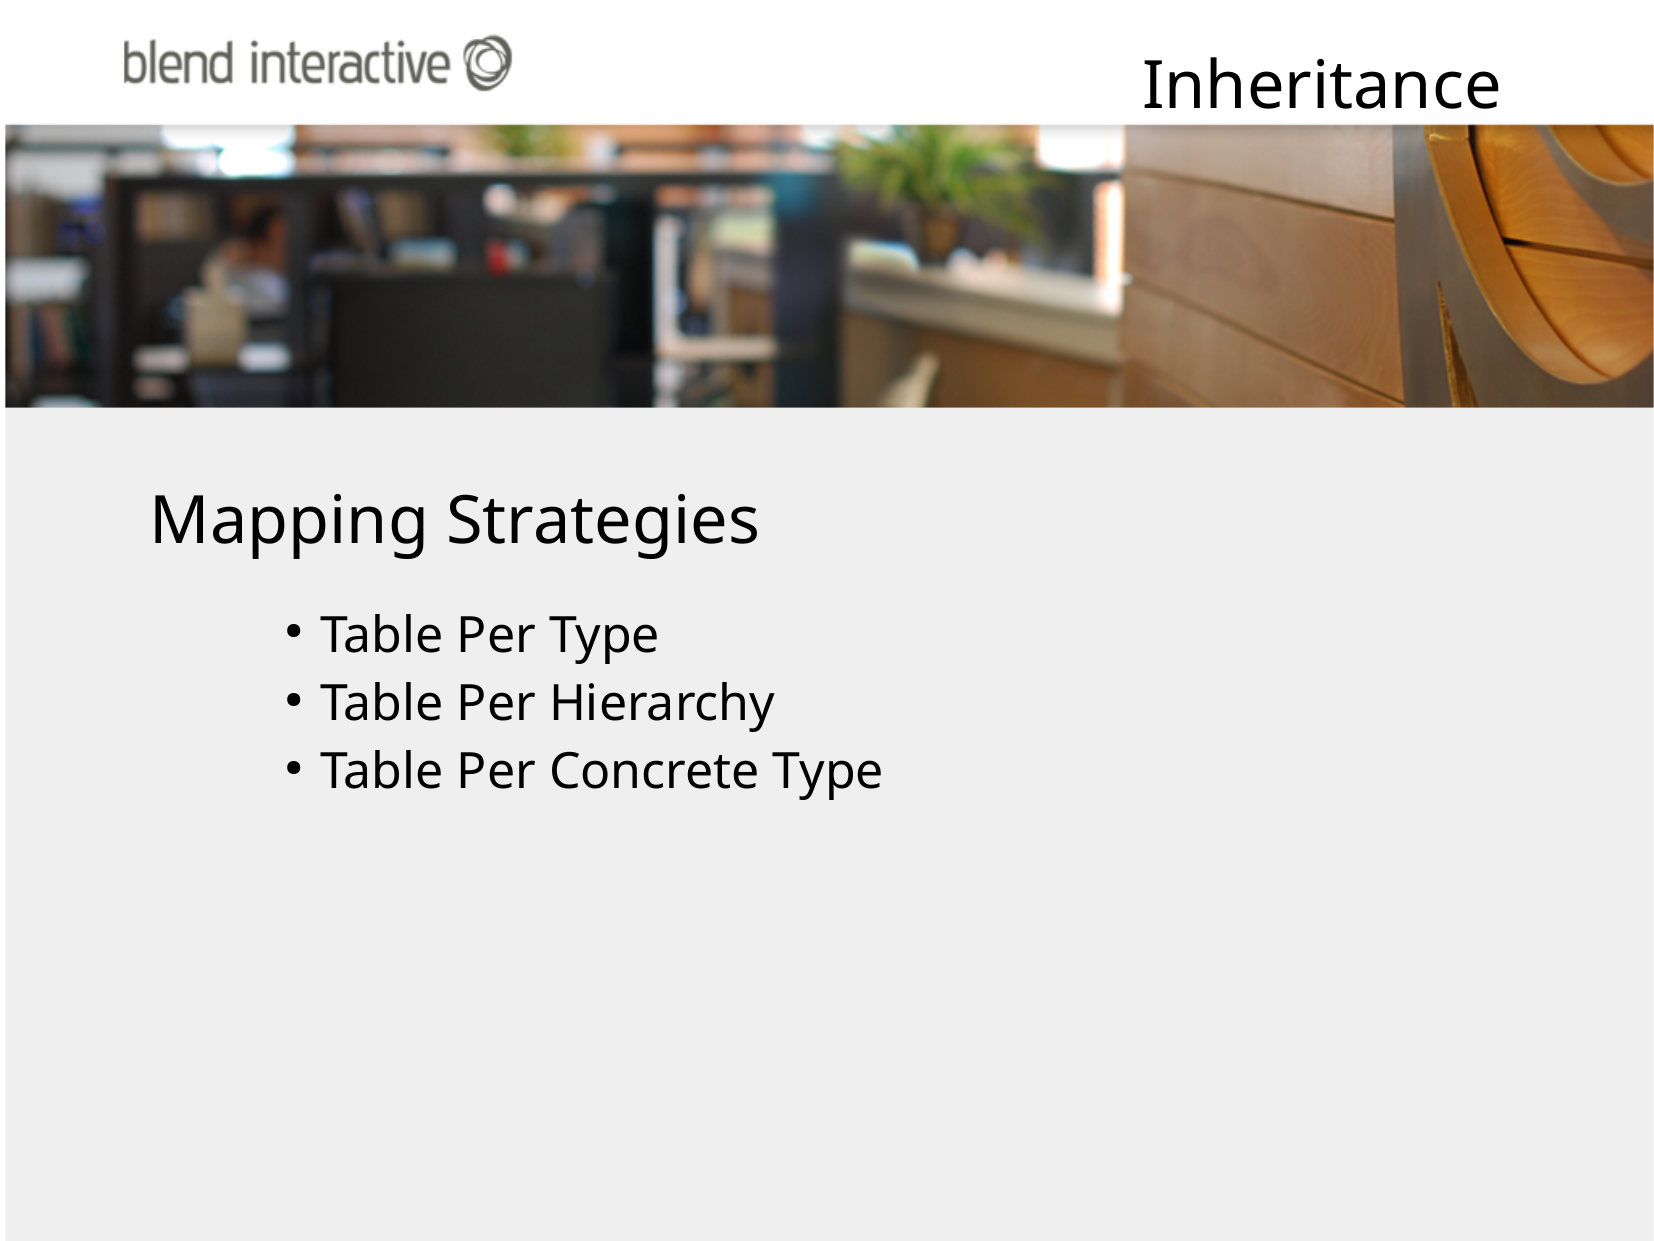

Inheritance
Mapping Strategies
Table Per Type
Table Per Hierarchy
Table Per Concrete Type